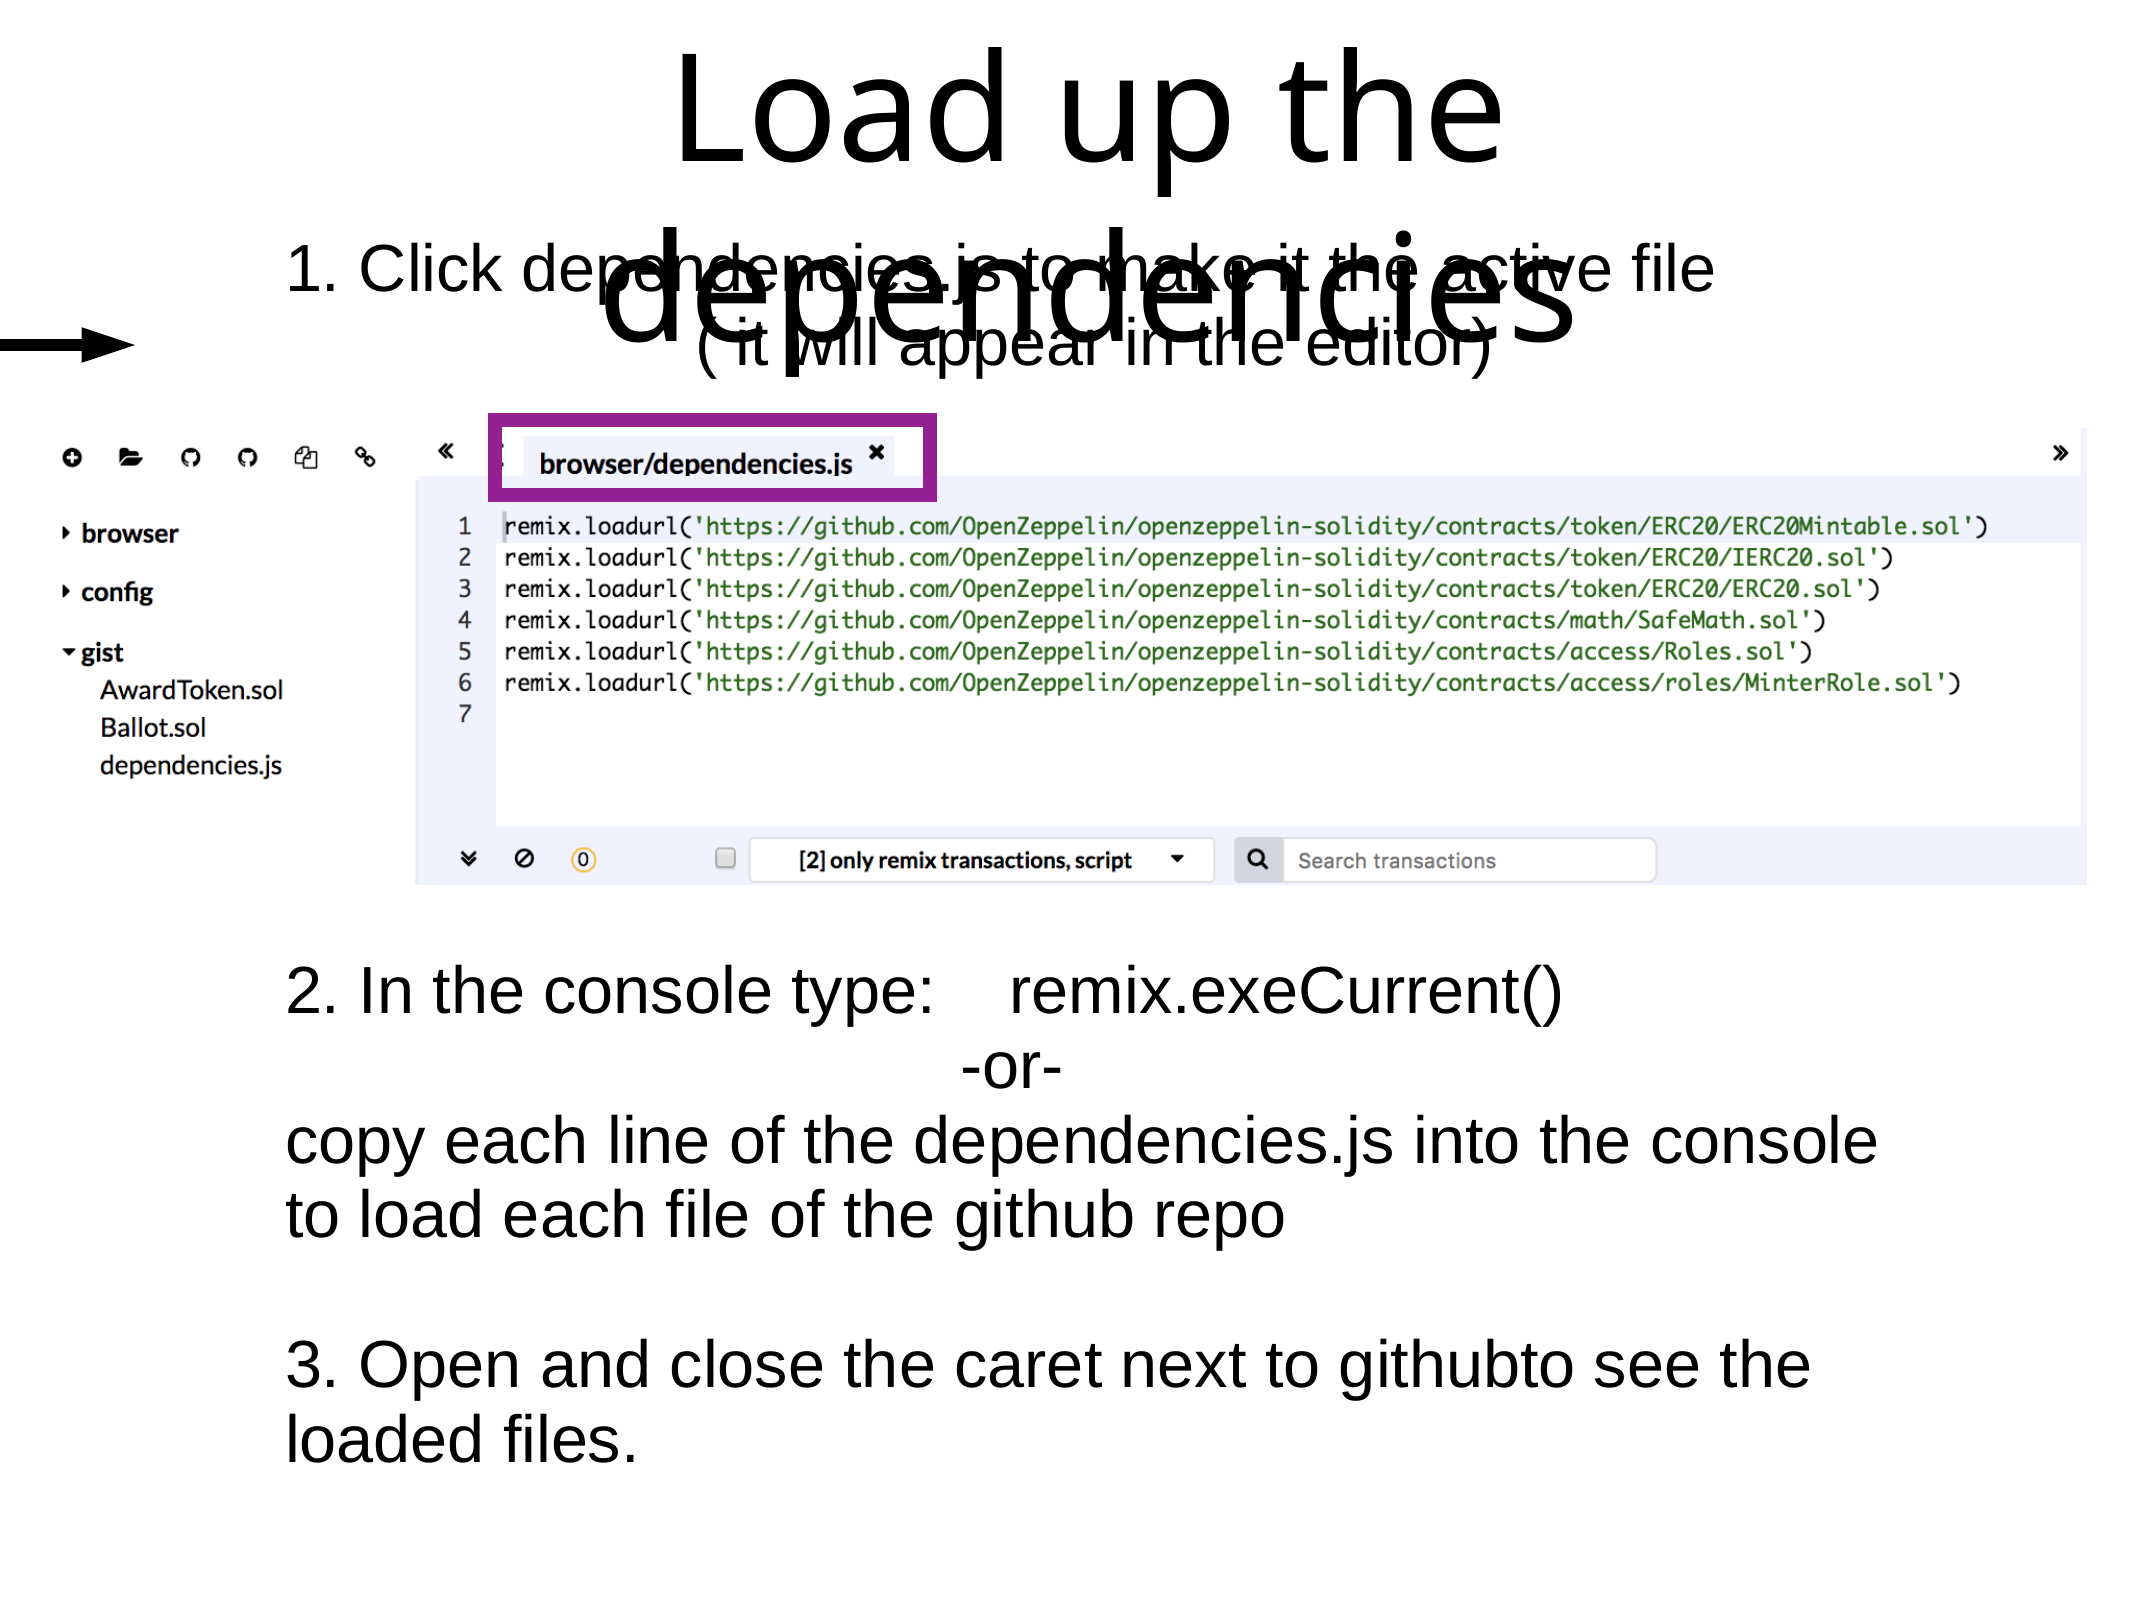

# Load up the dependencies
1. Click dependencies.js to make it the active file
( it will appear in the editor)
2. In the console type: remix.exeCurrent()
									-or-
copy each line of the dependencies.js into the console to load each file of the github repo
3. Open and close the caret next to githubto see the loaded files.